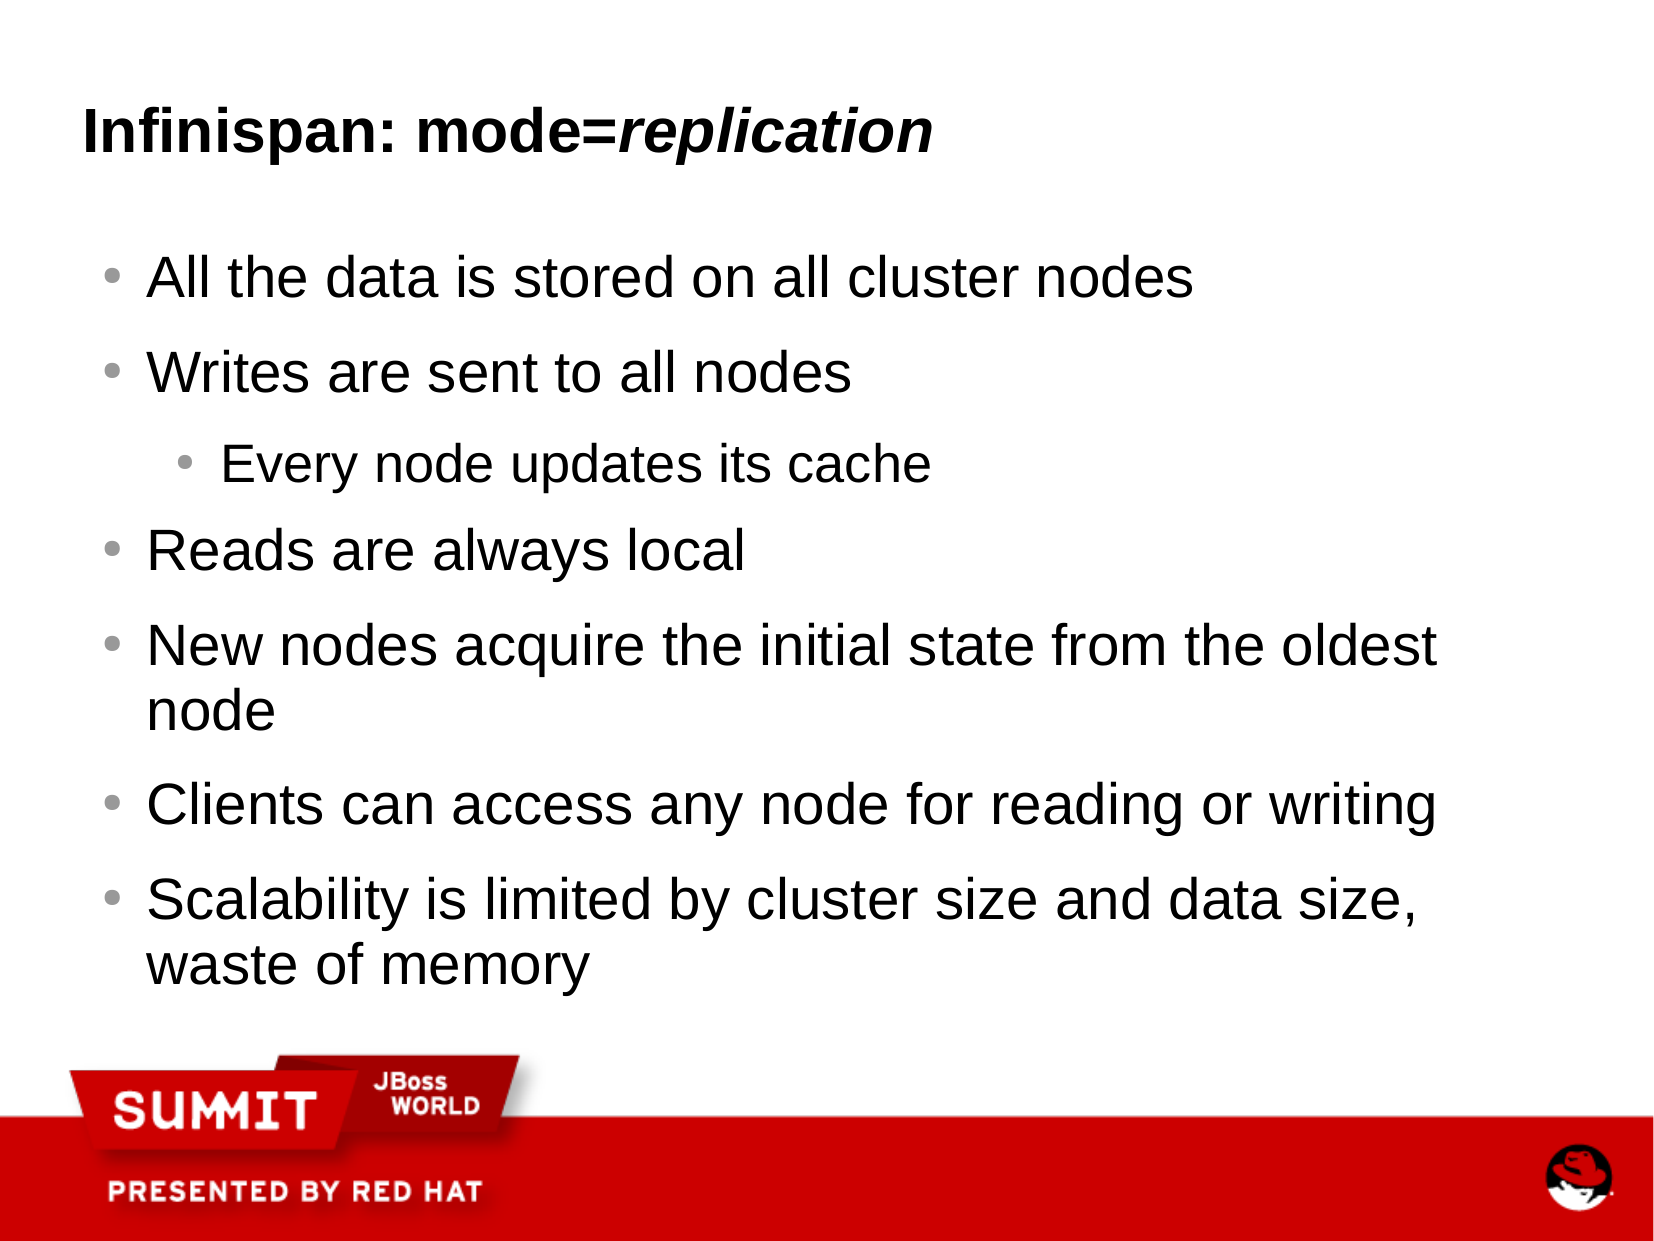

# Infinispan: mode=replication
All the data is stored on all cluster nodes
Writes are sent to all nodes
Every node updates its cache
Reads are always local
New nodes acquire the initial state from the oldest node
Clients can access any node for reading or writing
Scalability is limited by cluster size and data size, waste of memory